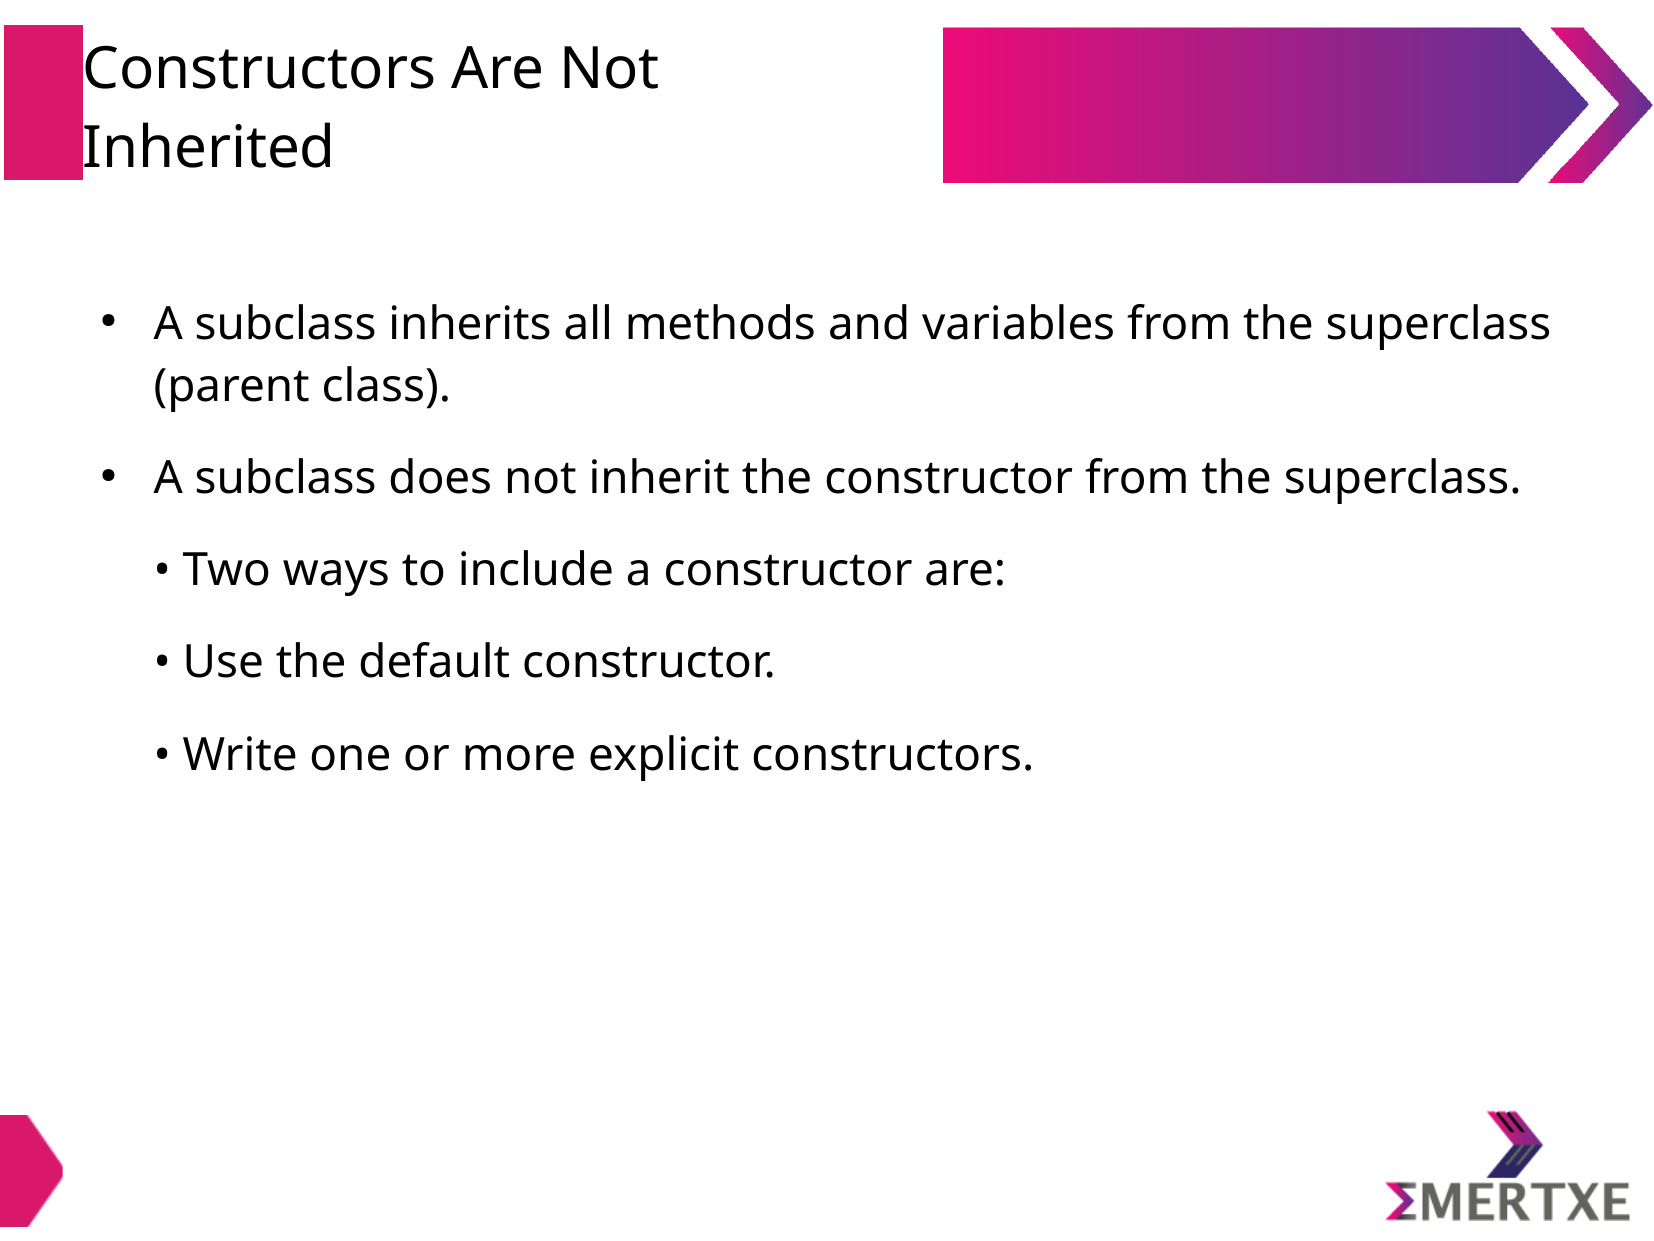

# Constructors Are Not Inherited
A subclass inherits all methods and variables from the superclass (parent class).
A subclass does not inherit the constructor from the superclass.
• Two ways to include a constructor are:
• Use the default constructor.
• Write one or more explicit constructors.